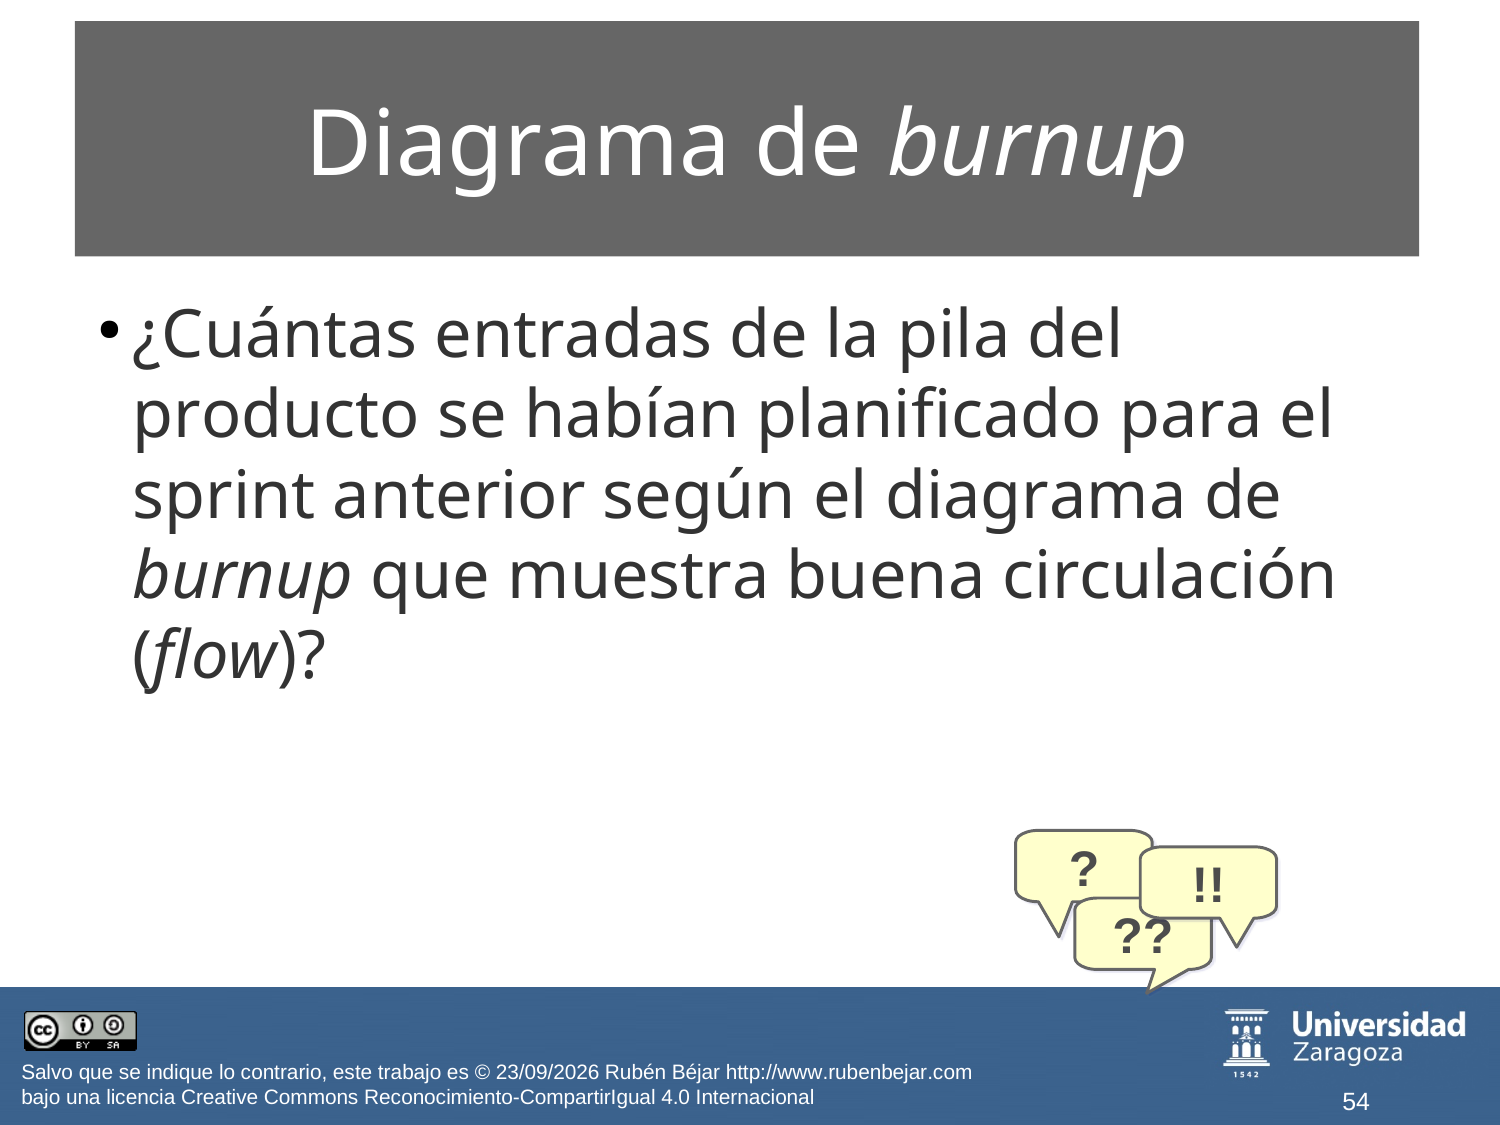

# Diagrama de burnup
¿Cuántas entradas de la pila del producto se habían planificado para el sprint anterior según el diagrama de burnup que muestra buena circulación (flow)?
?
!!
??